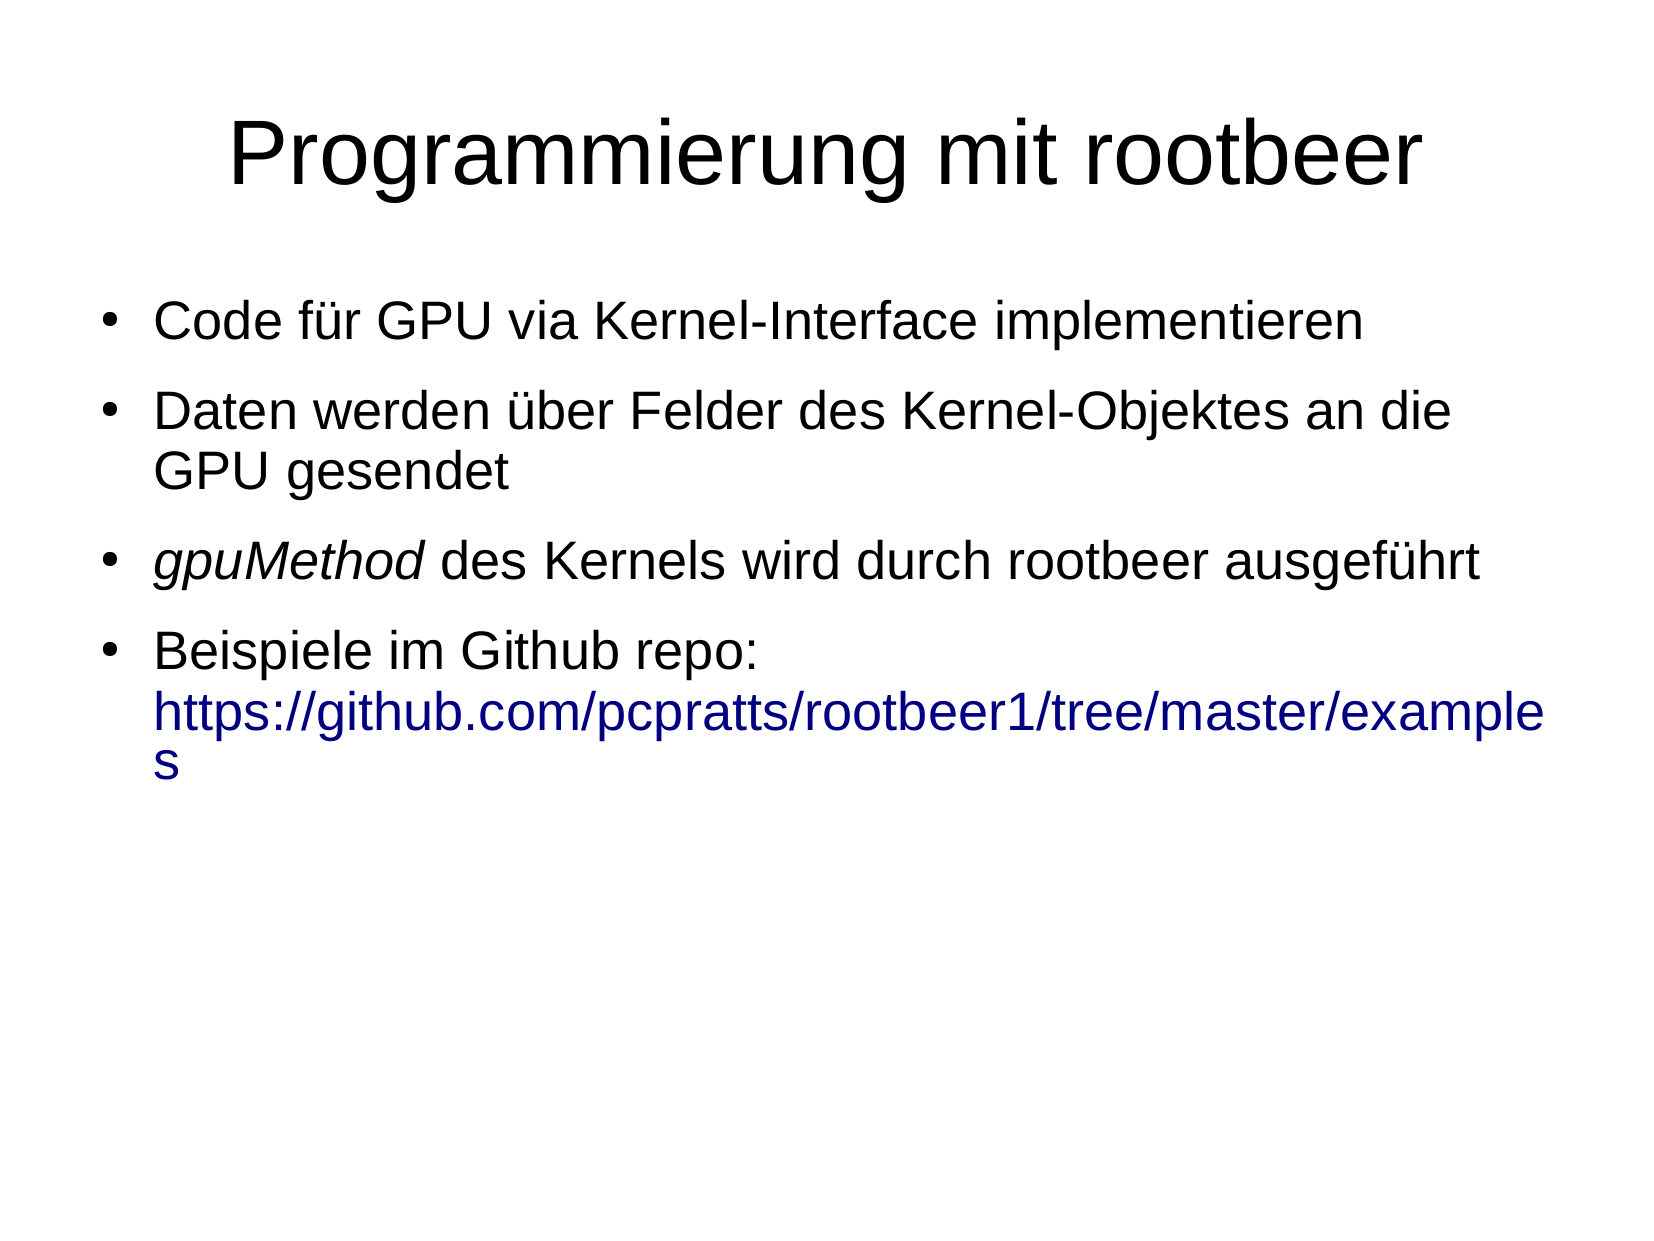

# Programmierung mit rootbeer
Code für GPU via Kernel-Interface implementieren
Daten werden über Felder des Kernel-Objektes an die GPU gesendet
gpuMethod des Kernels wird durch rootbeer ausgeführt
Beispiele im Github repo: https://github.com/pcpratts/rootbeer1/tree/master/examples